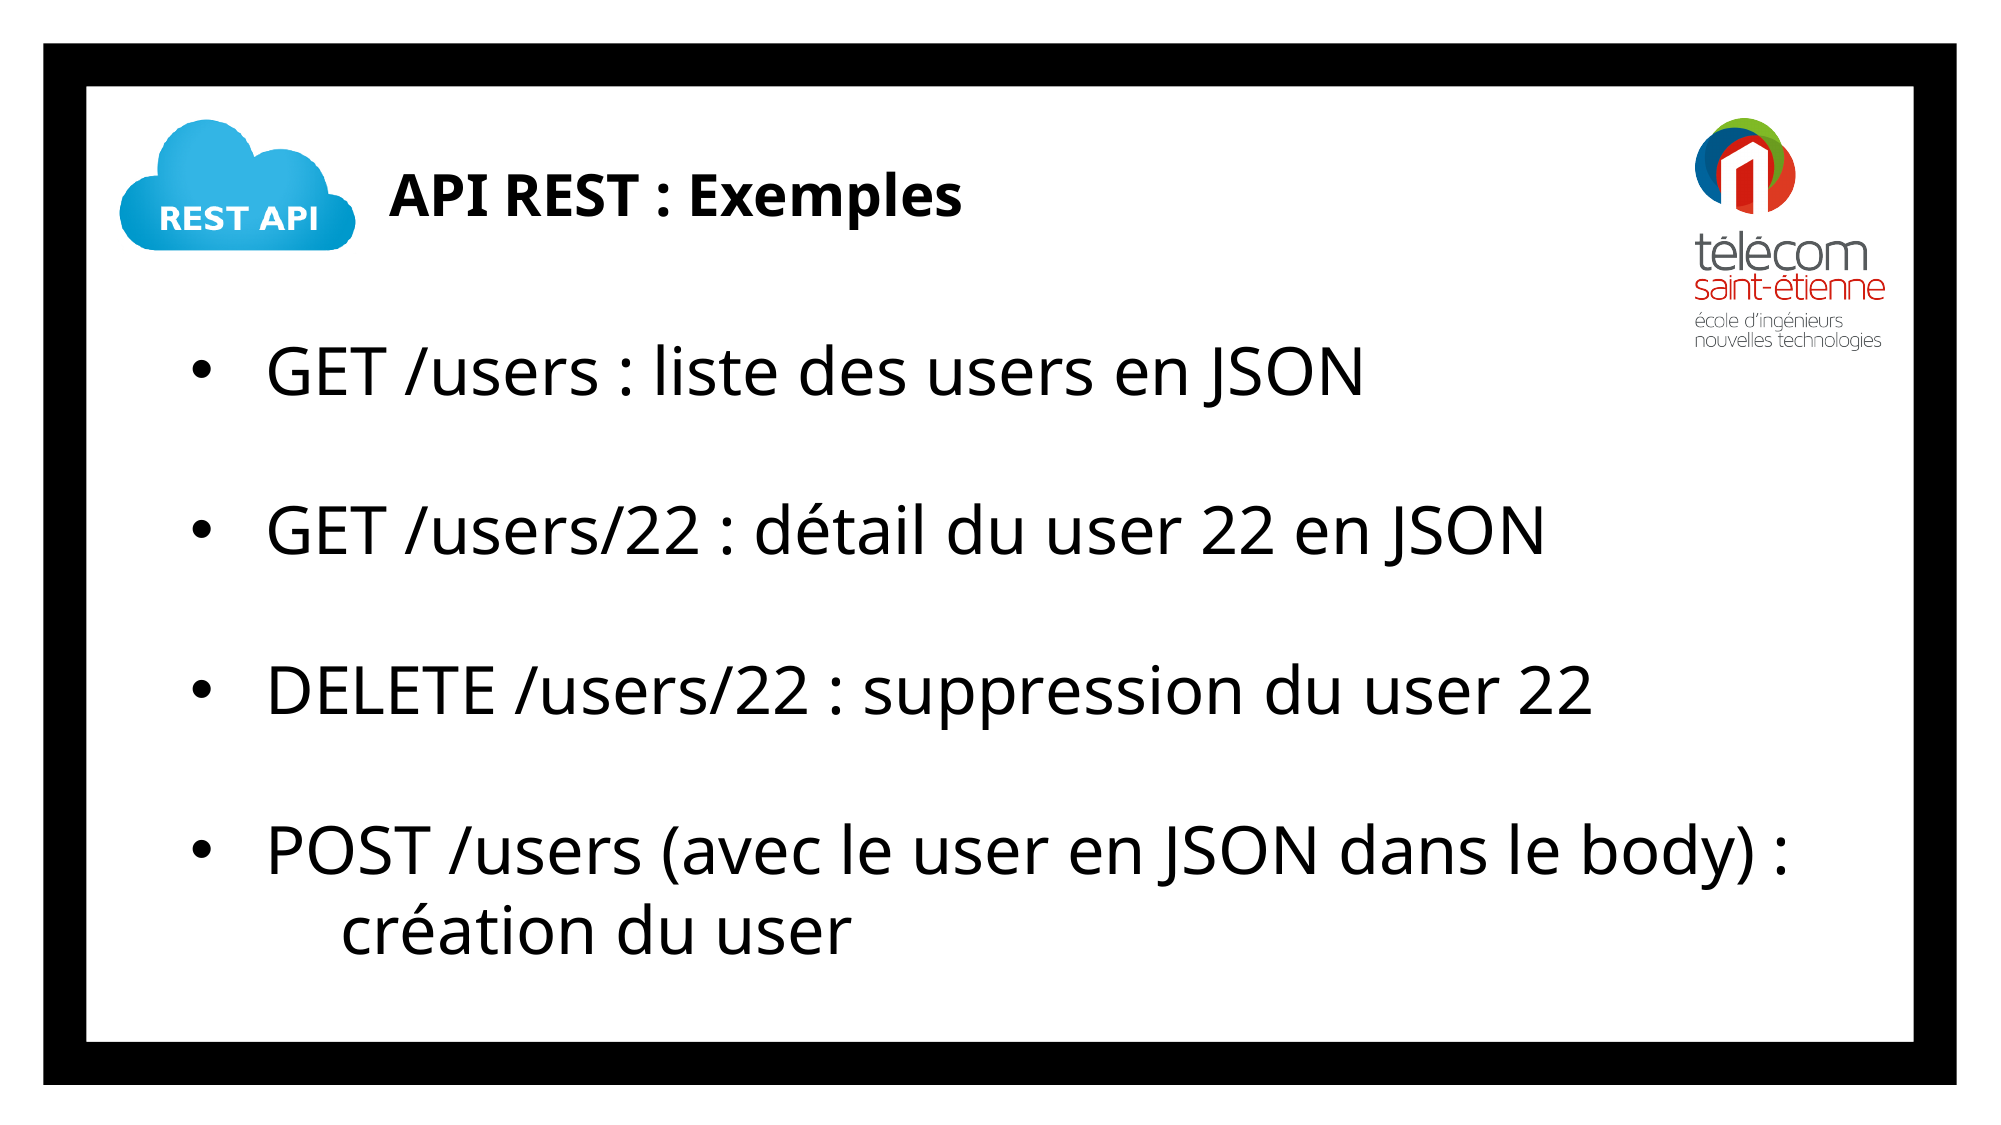

# API REST : Exemples
GET /users : liste des users en JSON
GET /users/22 : détail du user 22 en JSON
DELETE /users/22 : suppression du user 22
POST /users (avec le user en JSON dans le body) : création du user